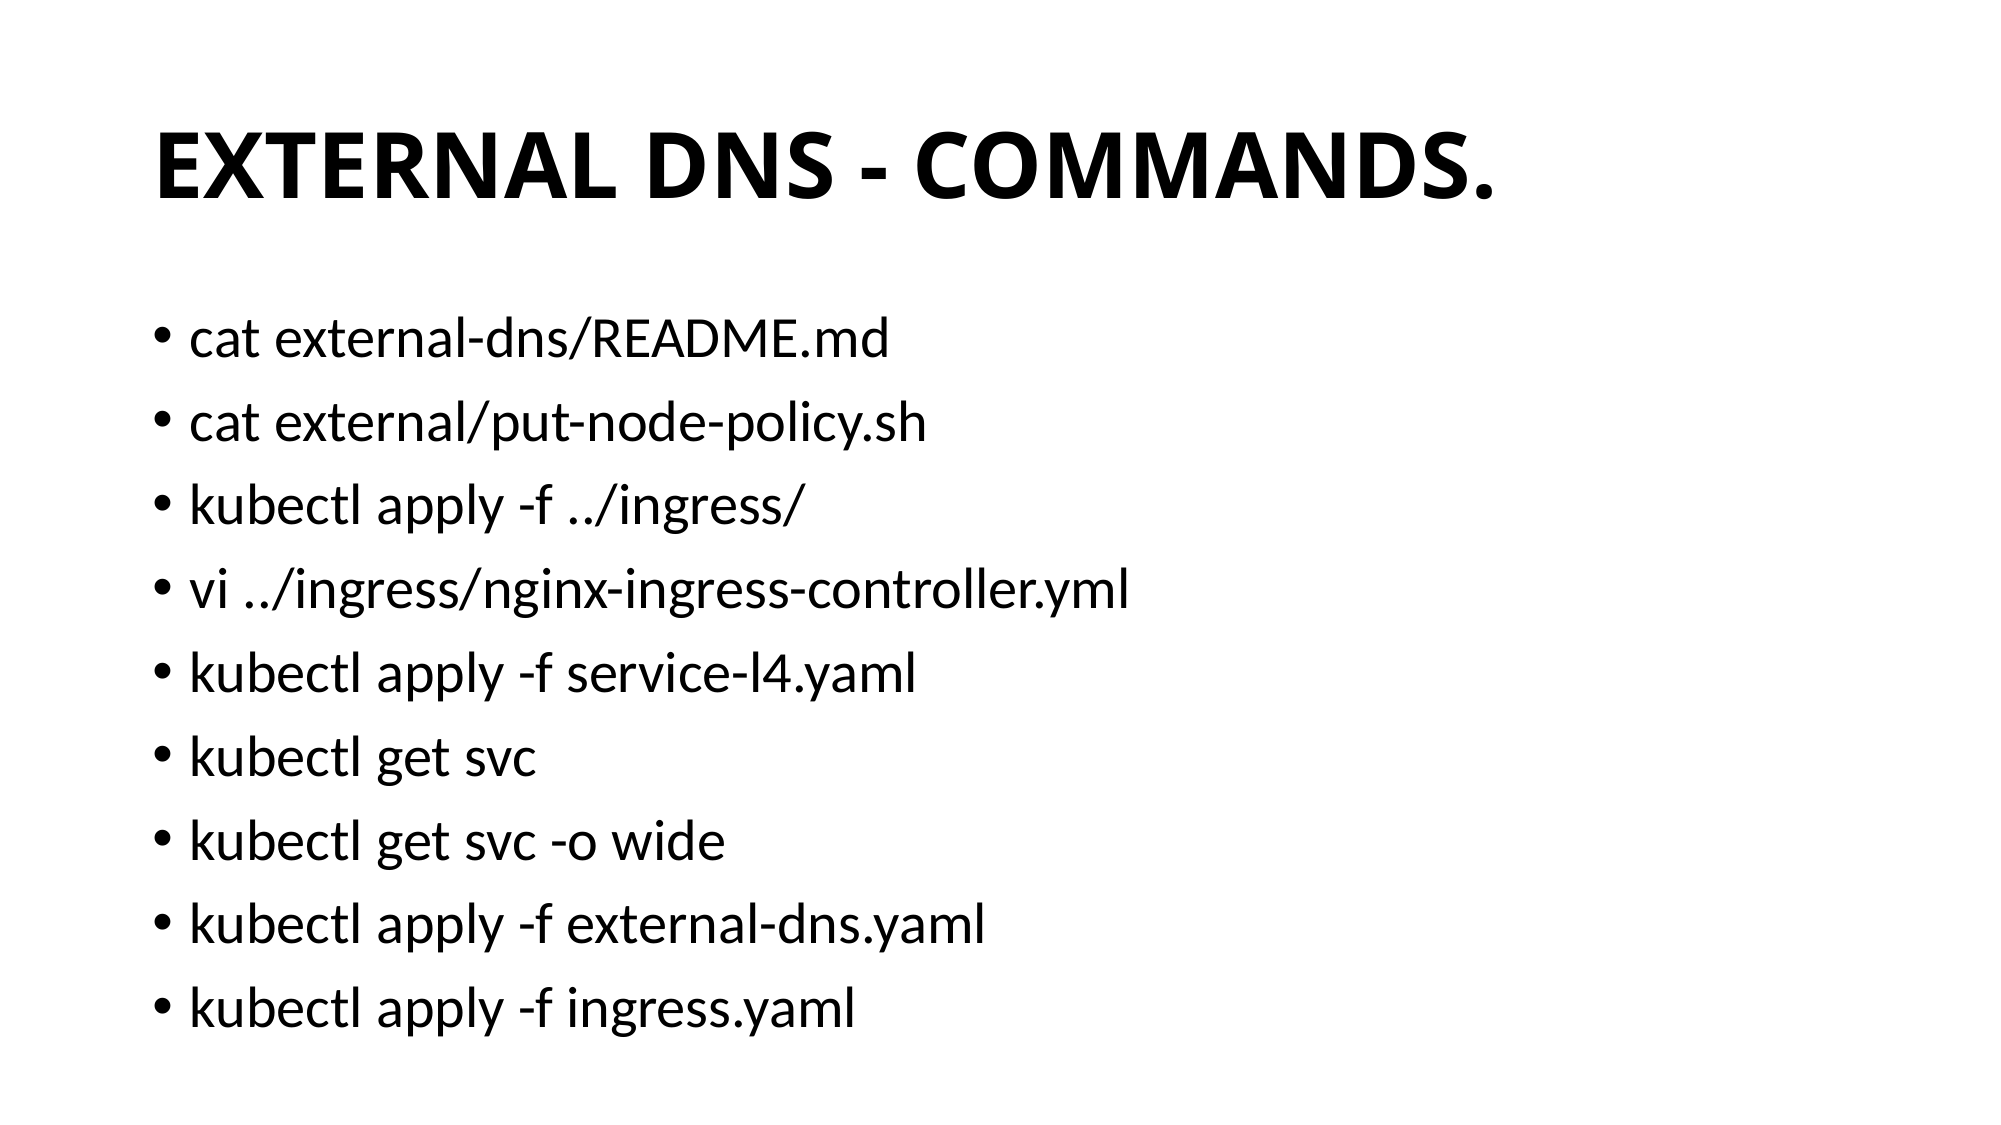

# EXTERNAL DNS - COMMANDS.
cat external-dns/README.md
cat external/put-node-policy.sh
kubectl apply -f ../ingress/
vi ../ingress/nginx-ingress-controller.yml
kubectl apply -f service-l4.yaml
kubectl get svc
kubectl get svc -o wide
kubectl apply -f external-dns.yaml
kubectl apply -f ingress.yaml